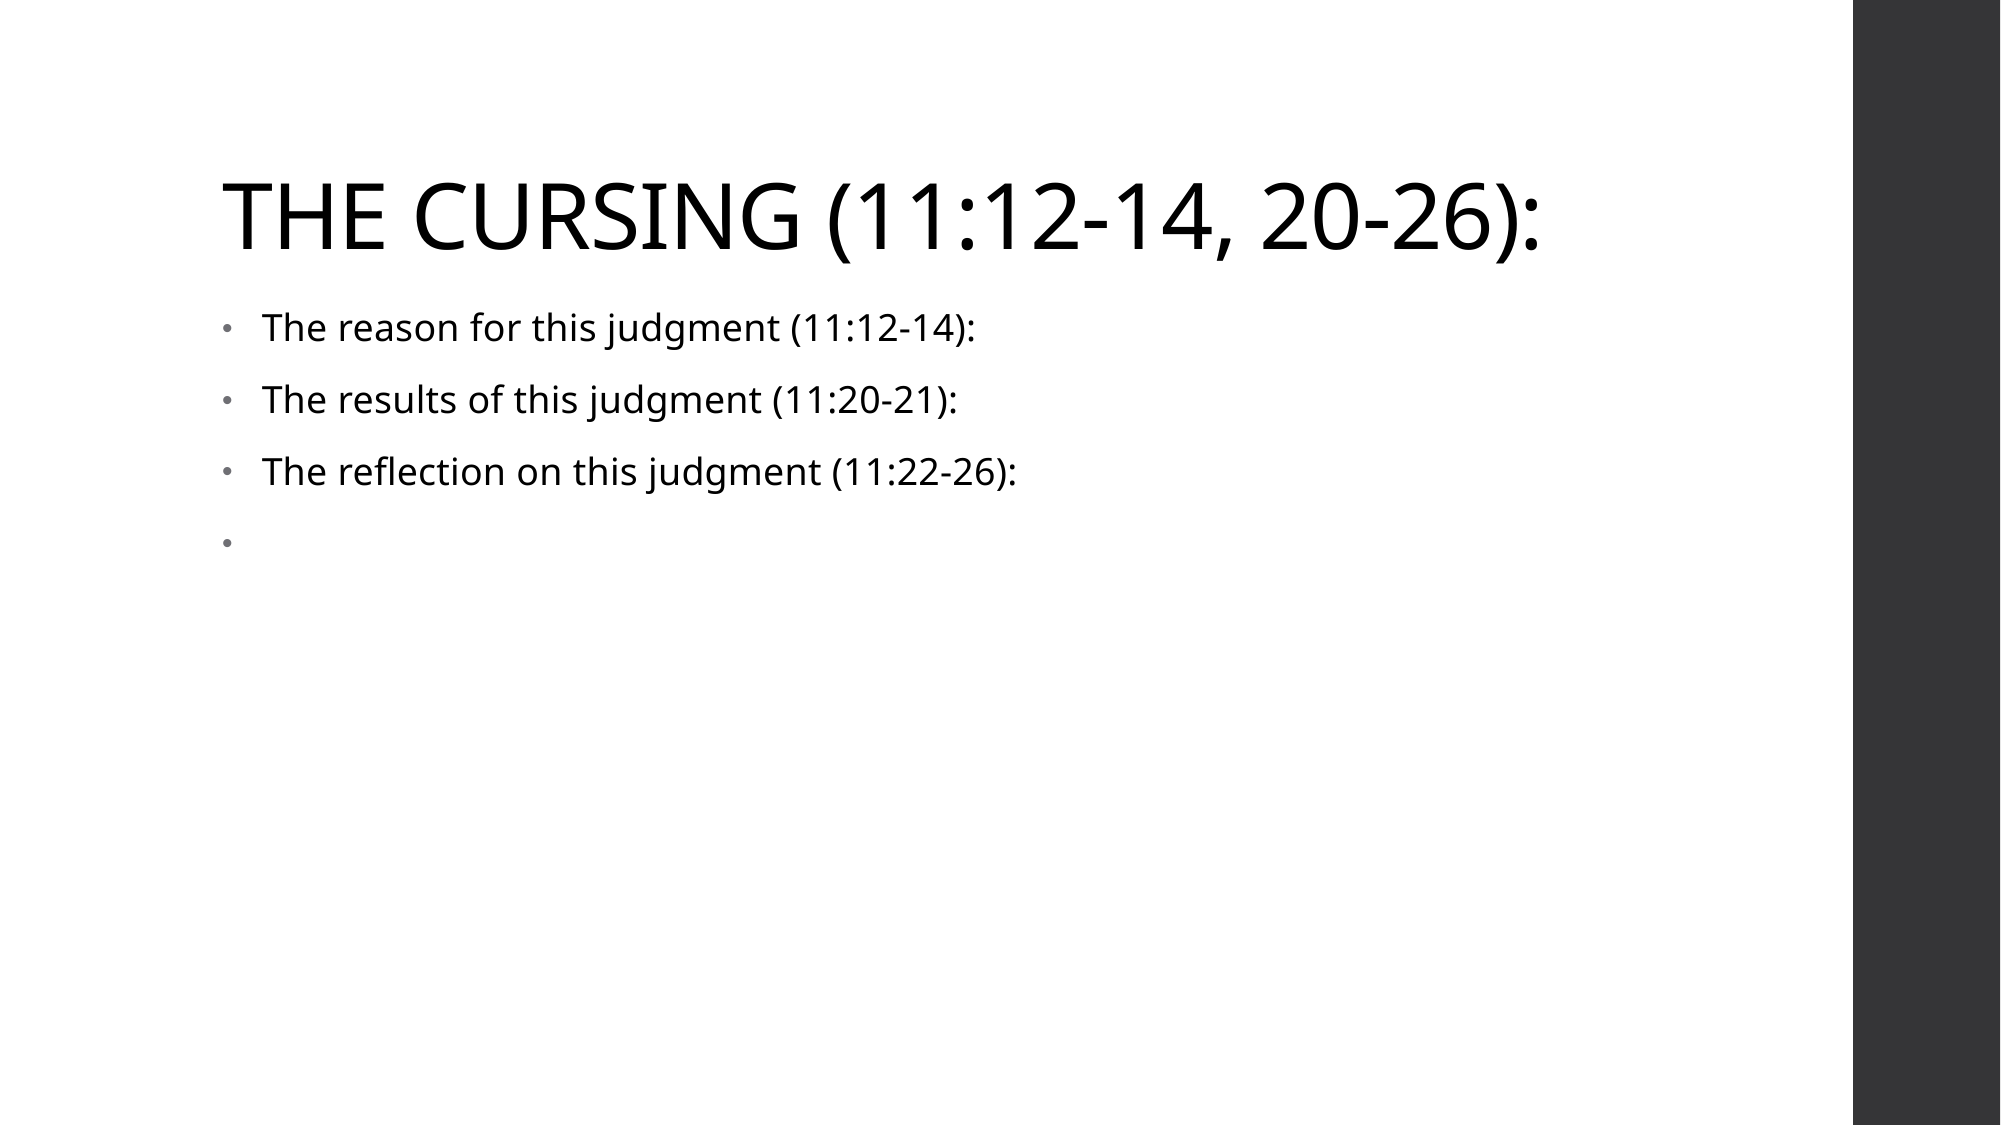

# THE CURSING (11:12-14, 20-26):
 The reason for this judgment (11:12-14):
 The results of this judgment (11:20-21):
 The reflection on this judgment (11:22-26):